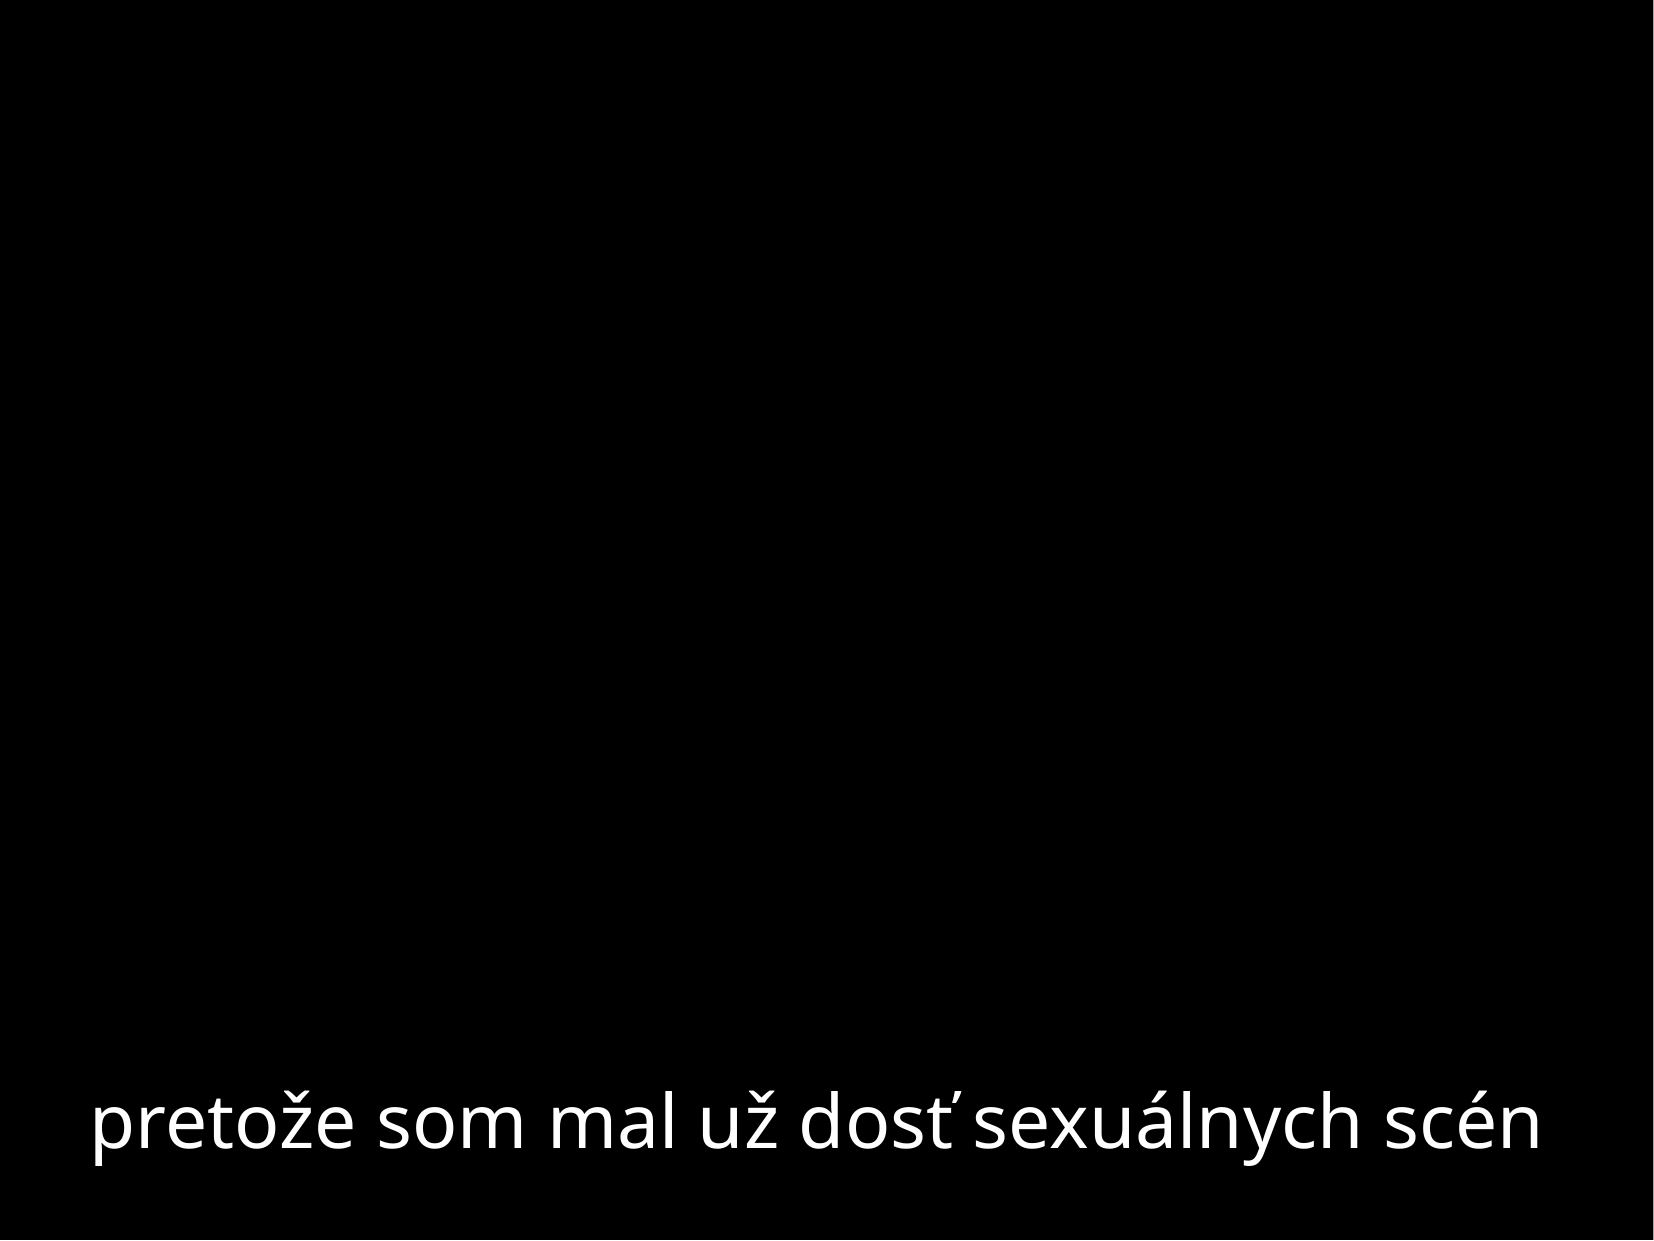

# pretože som mal už dosť sexuálnych scén